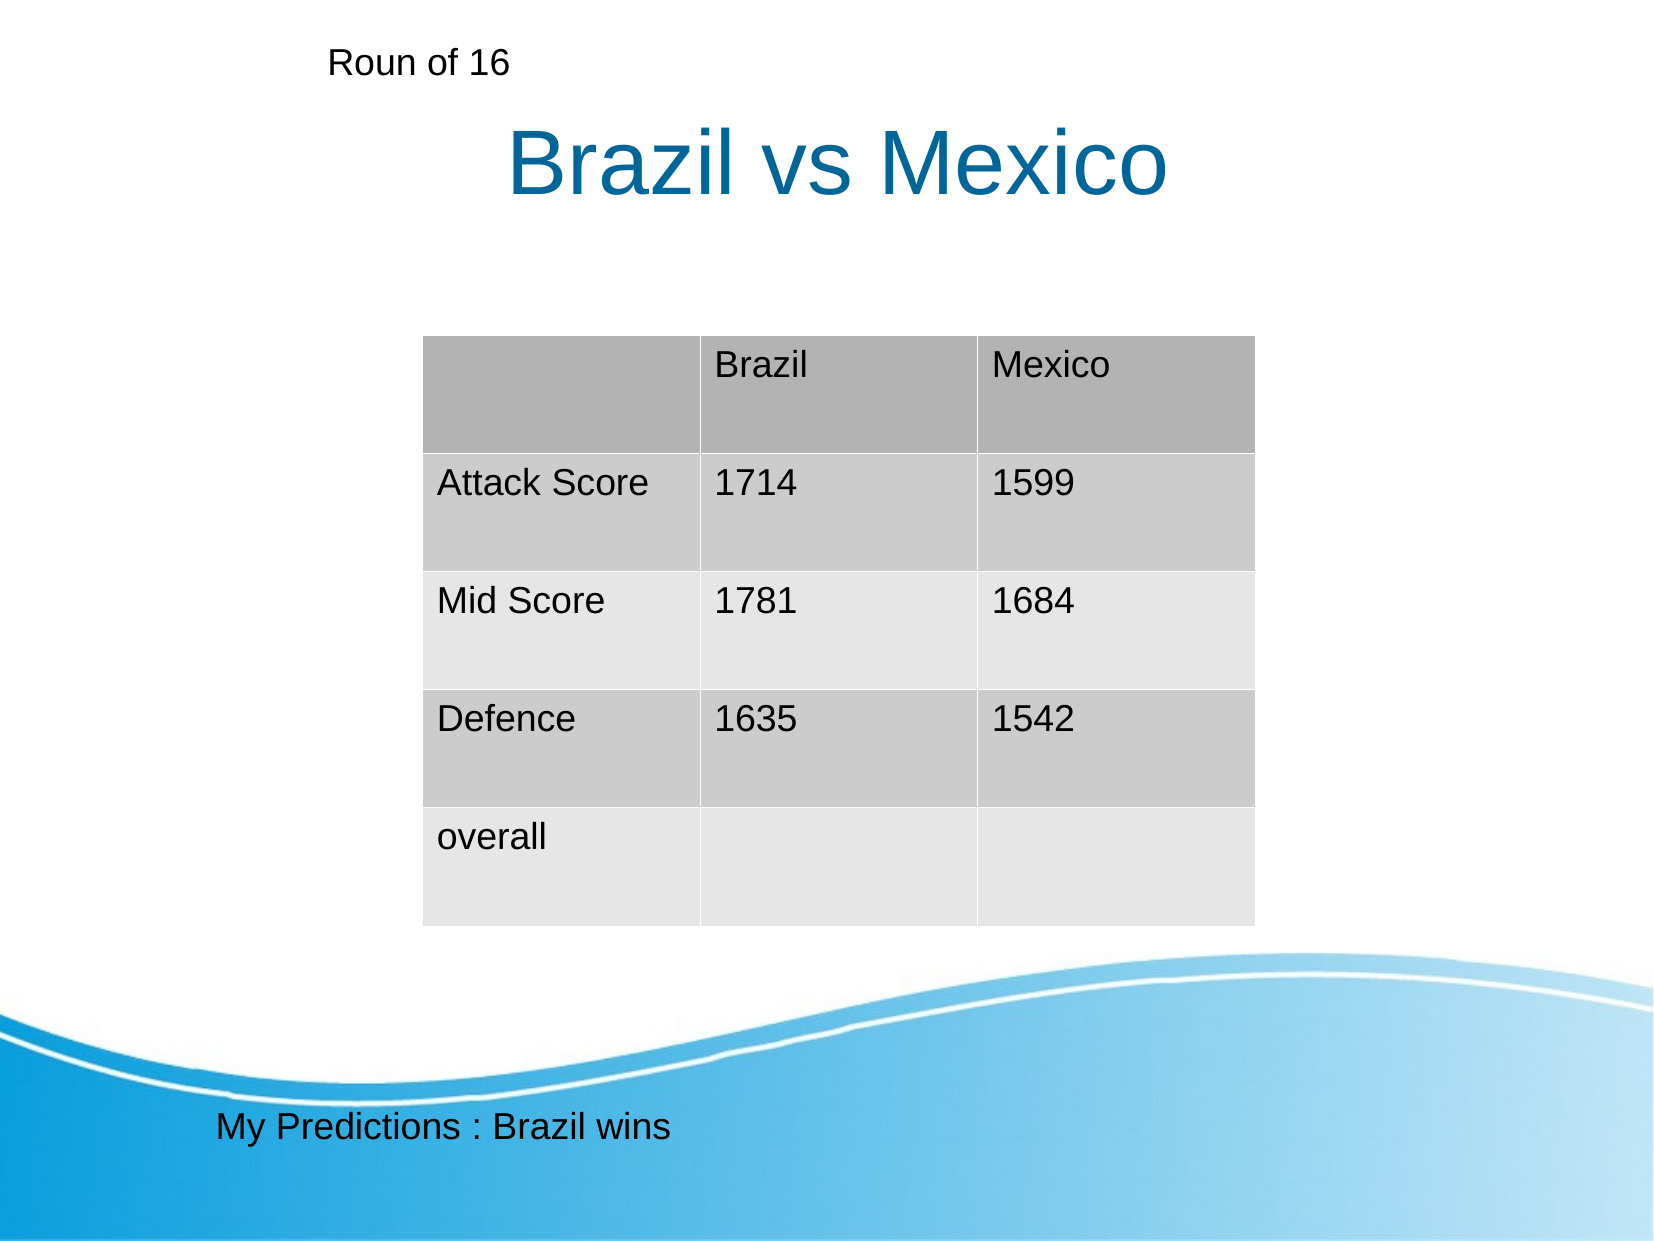

Roun of 16
# Brazil vs Mexico
| | Brazil | Mexico |
| --- | --- | --- |
| Attack Score | 1714 | 1599 |
| Mid Score | 1781 | 1684 |
| Defence | 1635 | 1542 |
| overall | | |
My Predictions : Brazil wins